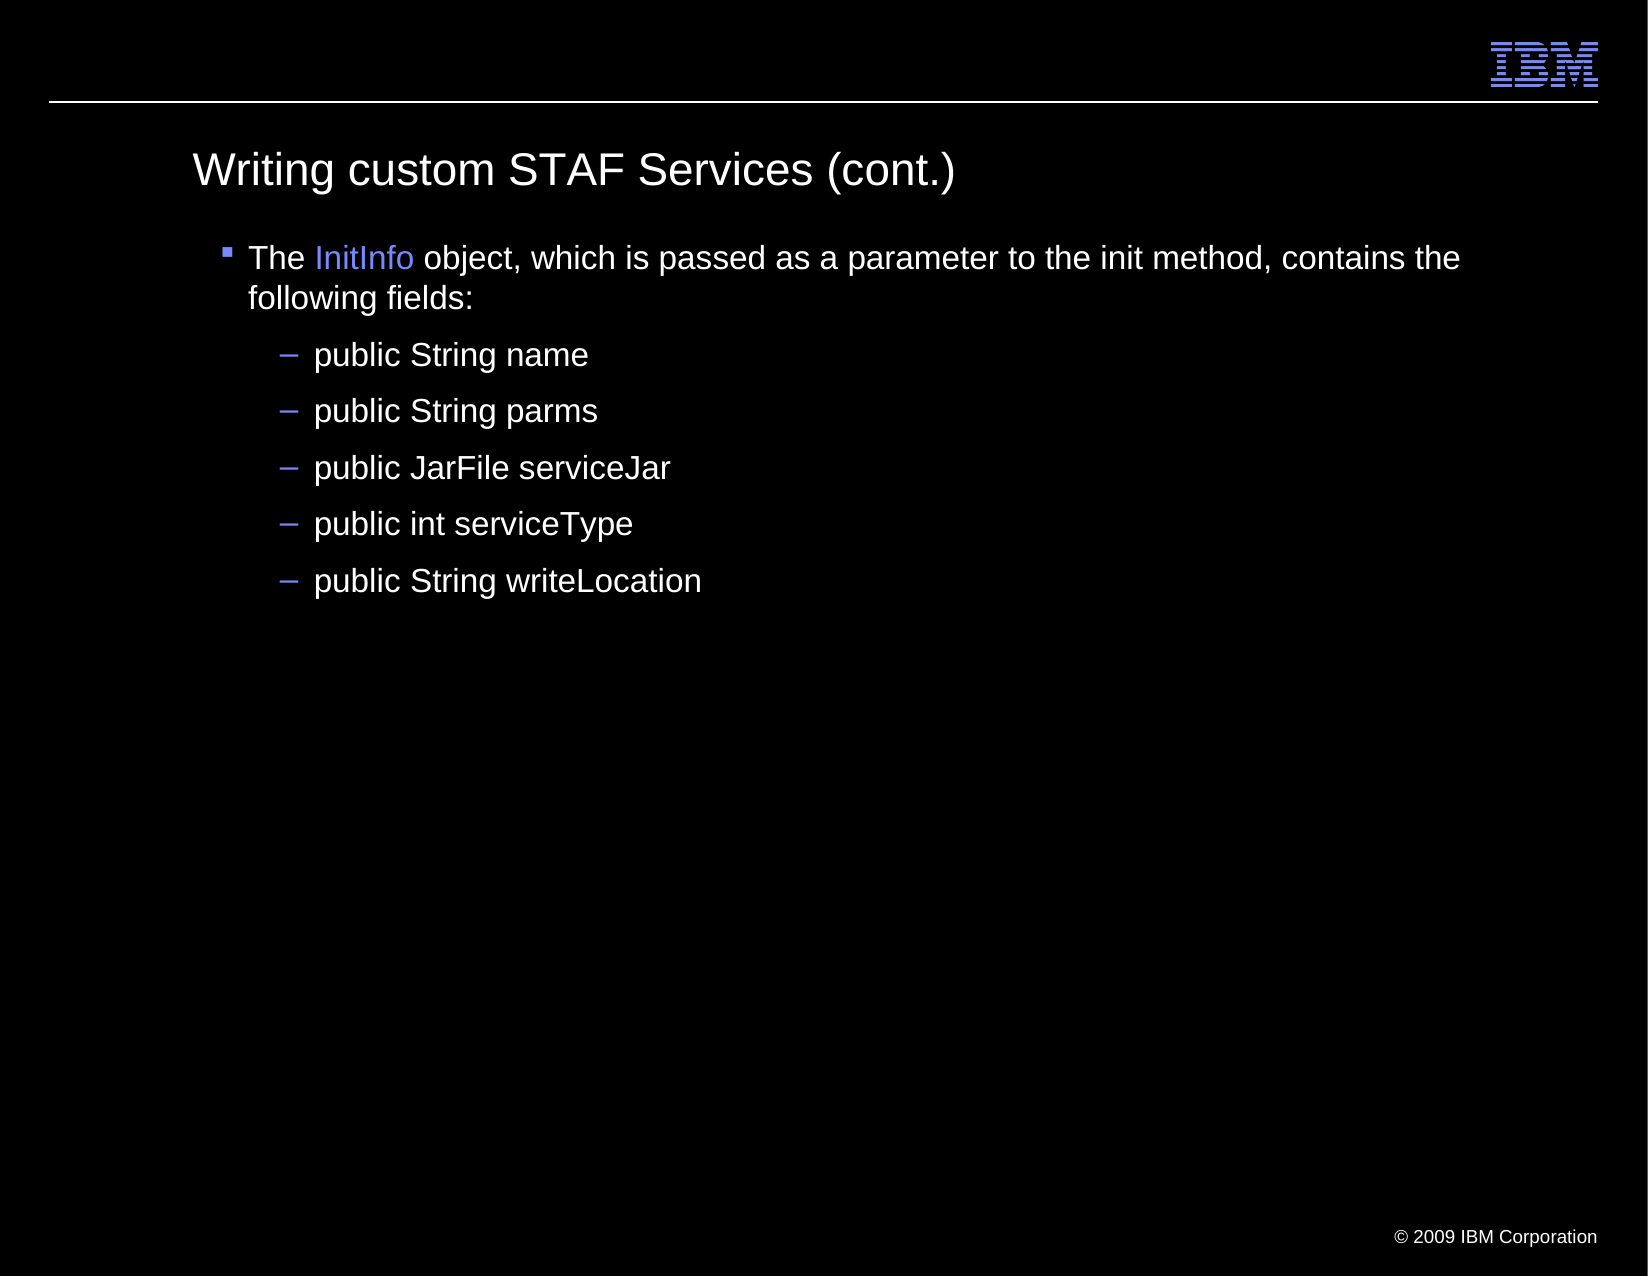

# Writing custom STAF Services (cont.)
The InitInfo object, which is passed as a parameter to the init method, contains the following fields:
public String name
public String parms
public JarFile serviceJar
public int serviceType
public String writeLocation